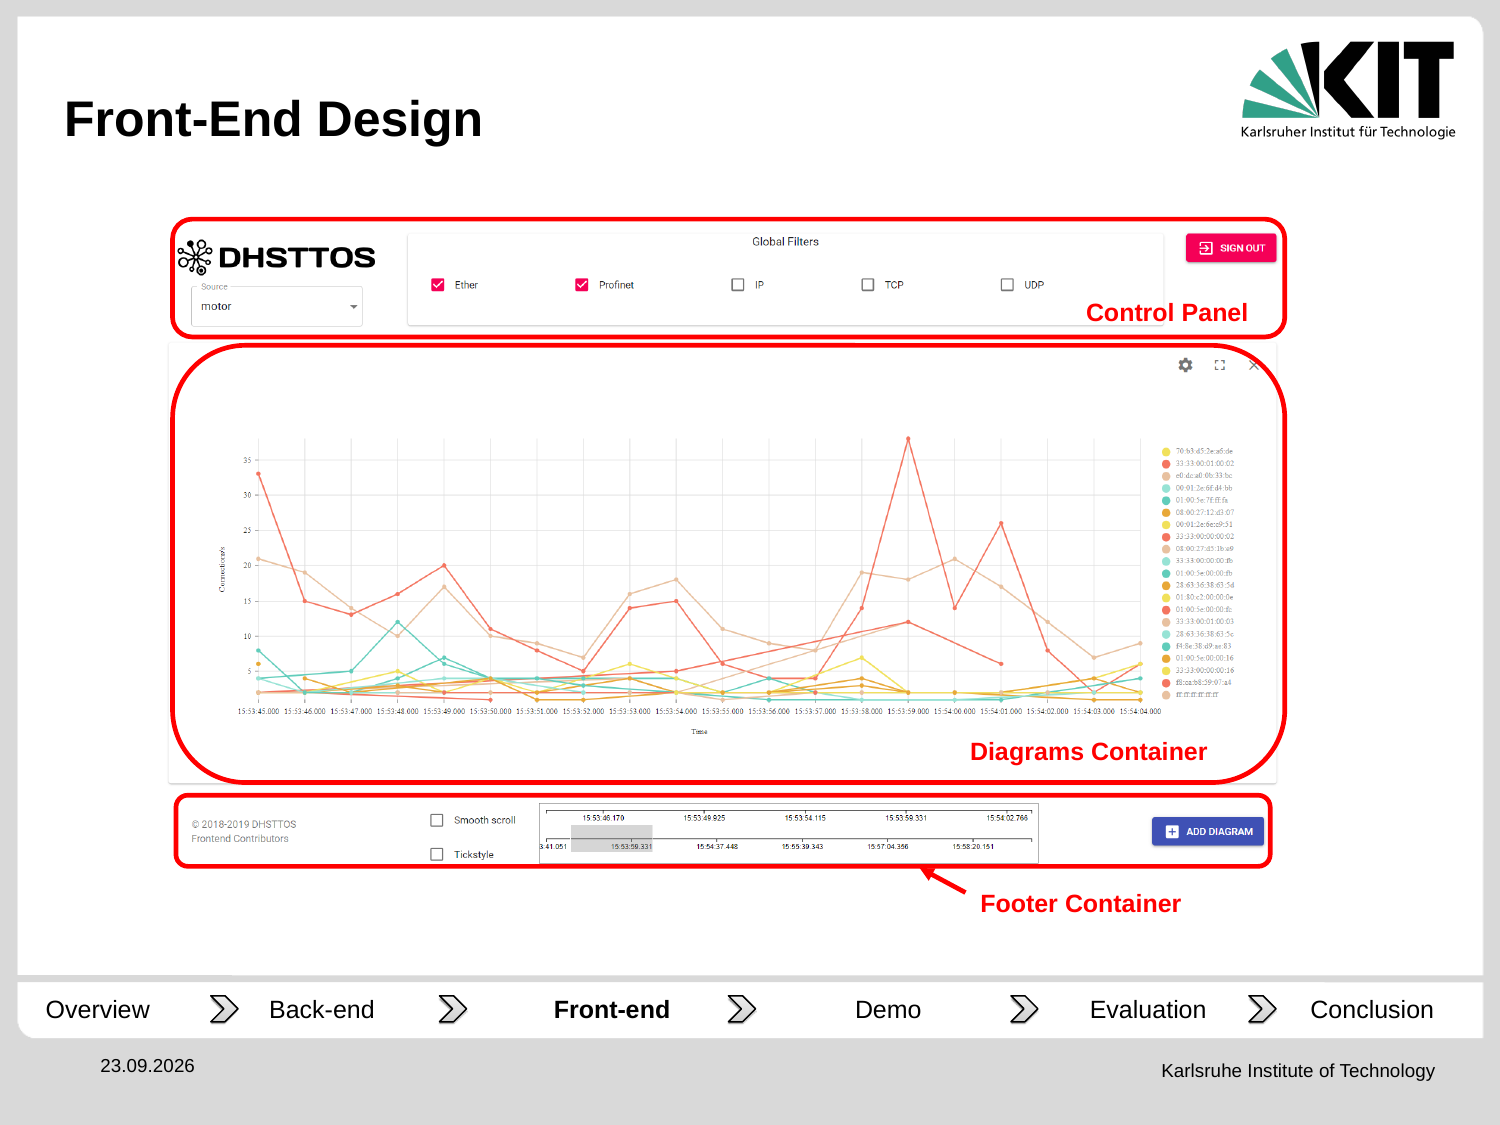

# Front-End Design
Front-End Design
Control Panel
Diagrams Container
Footer Container
Overview
Back-end
Front-end
Demo
Evaluation
Conclusion